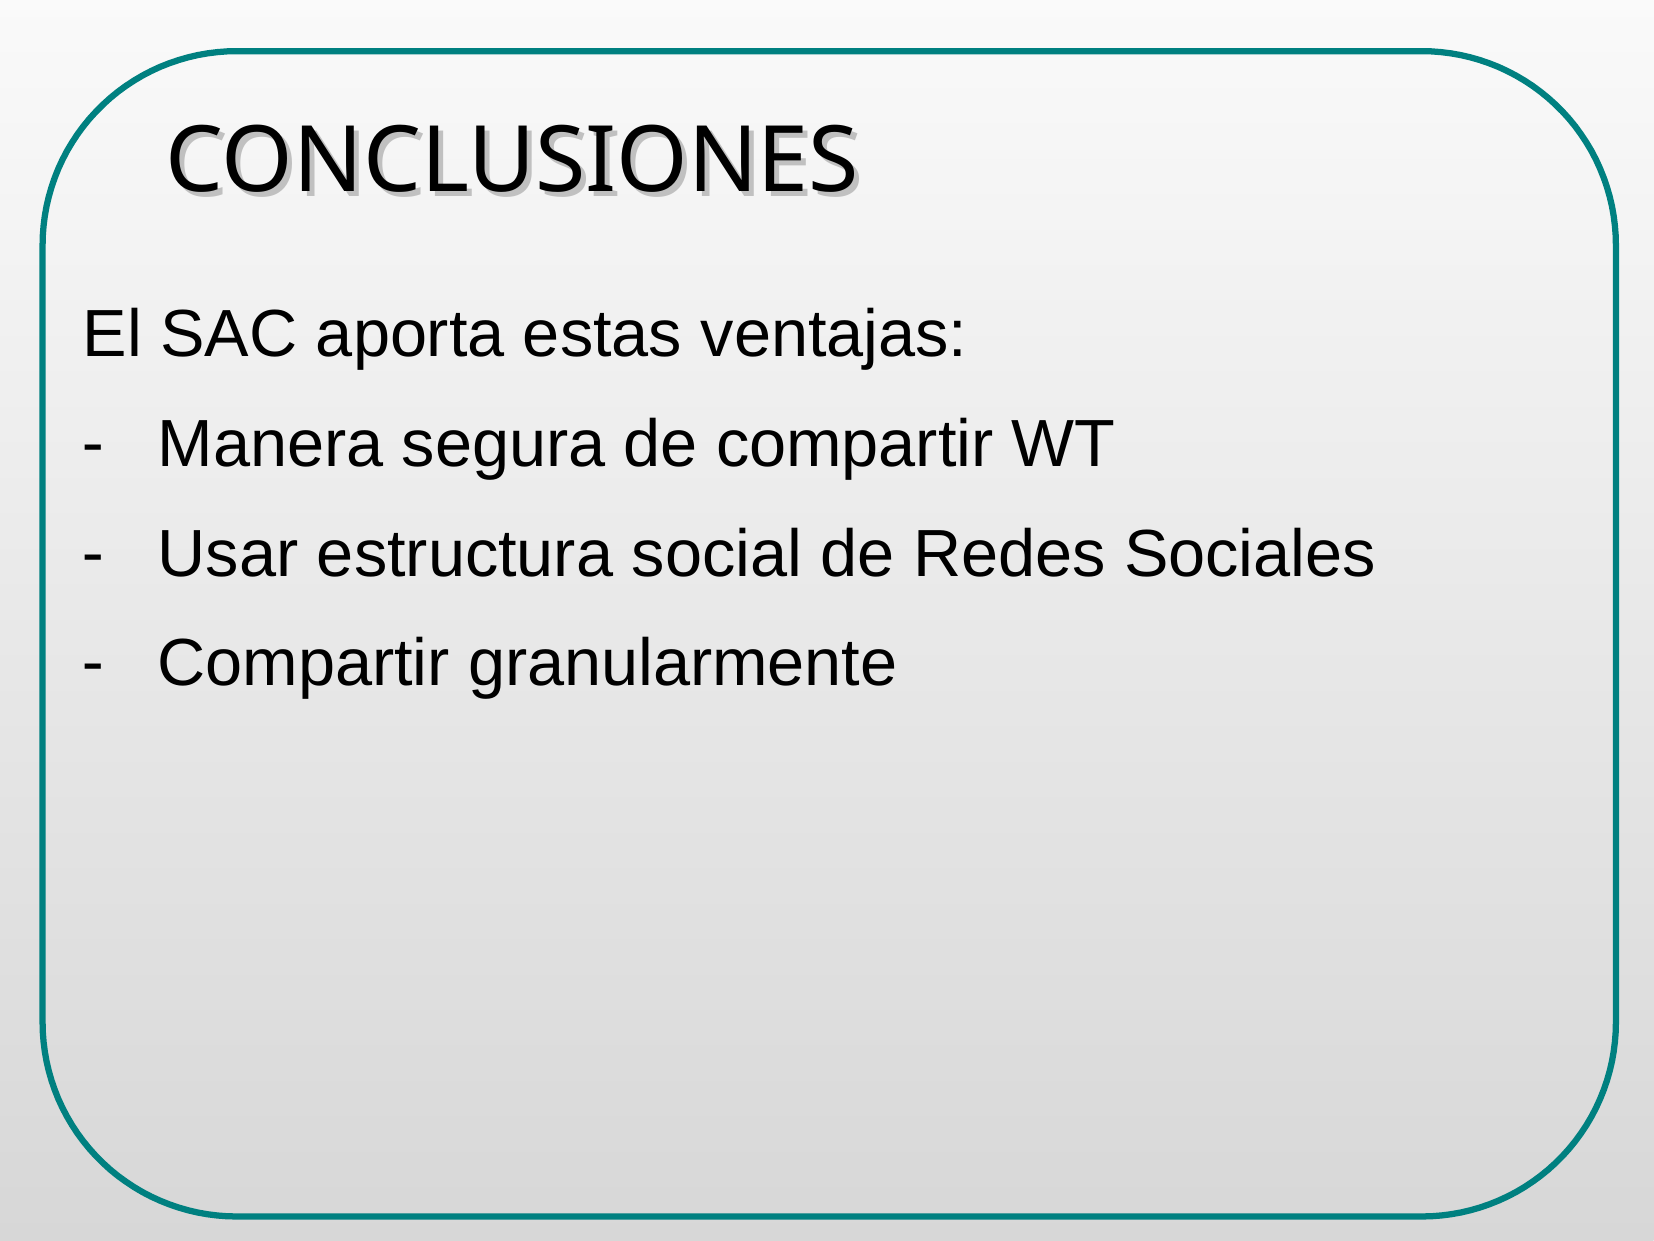

# CONCLUSIONES
El SAC aporta estas ventajas:
Manera segura de compartir WT
Usar estructura social de Redes Sociales
Compartir granularmente